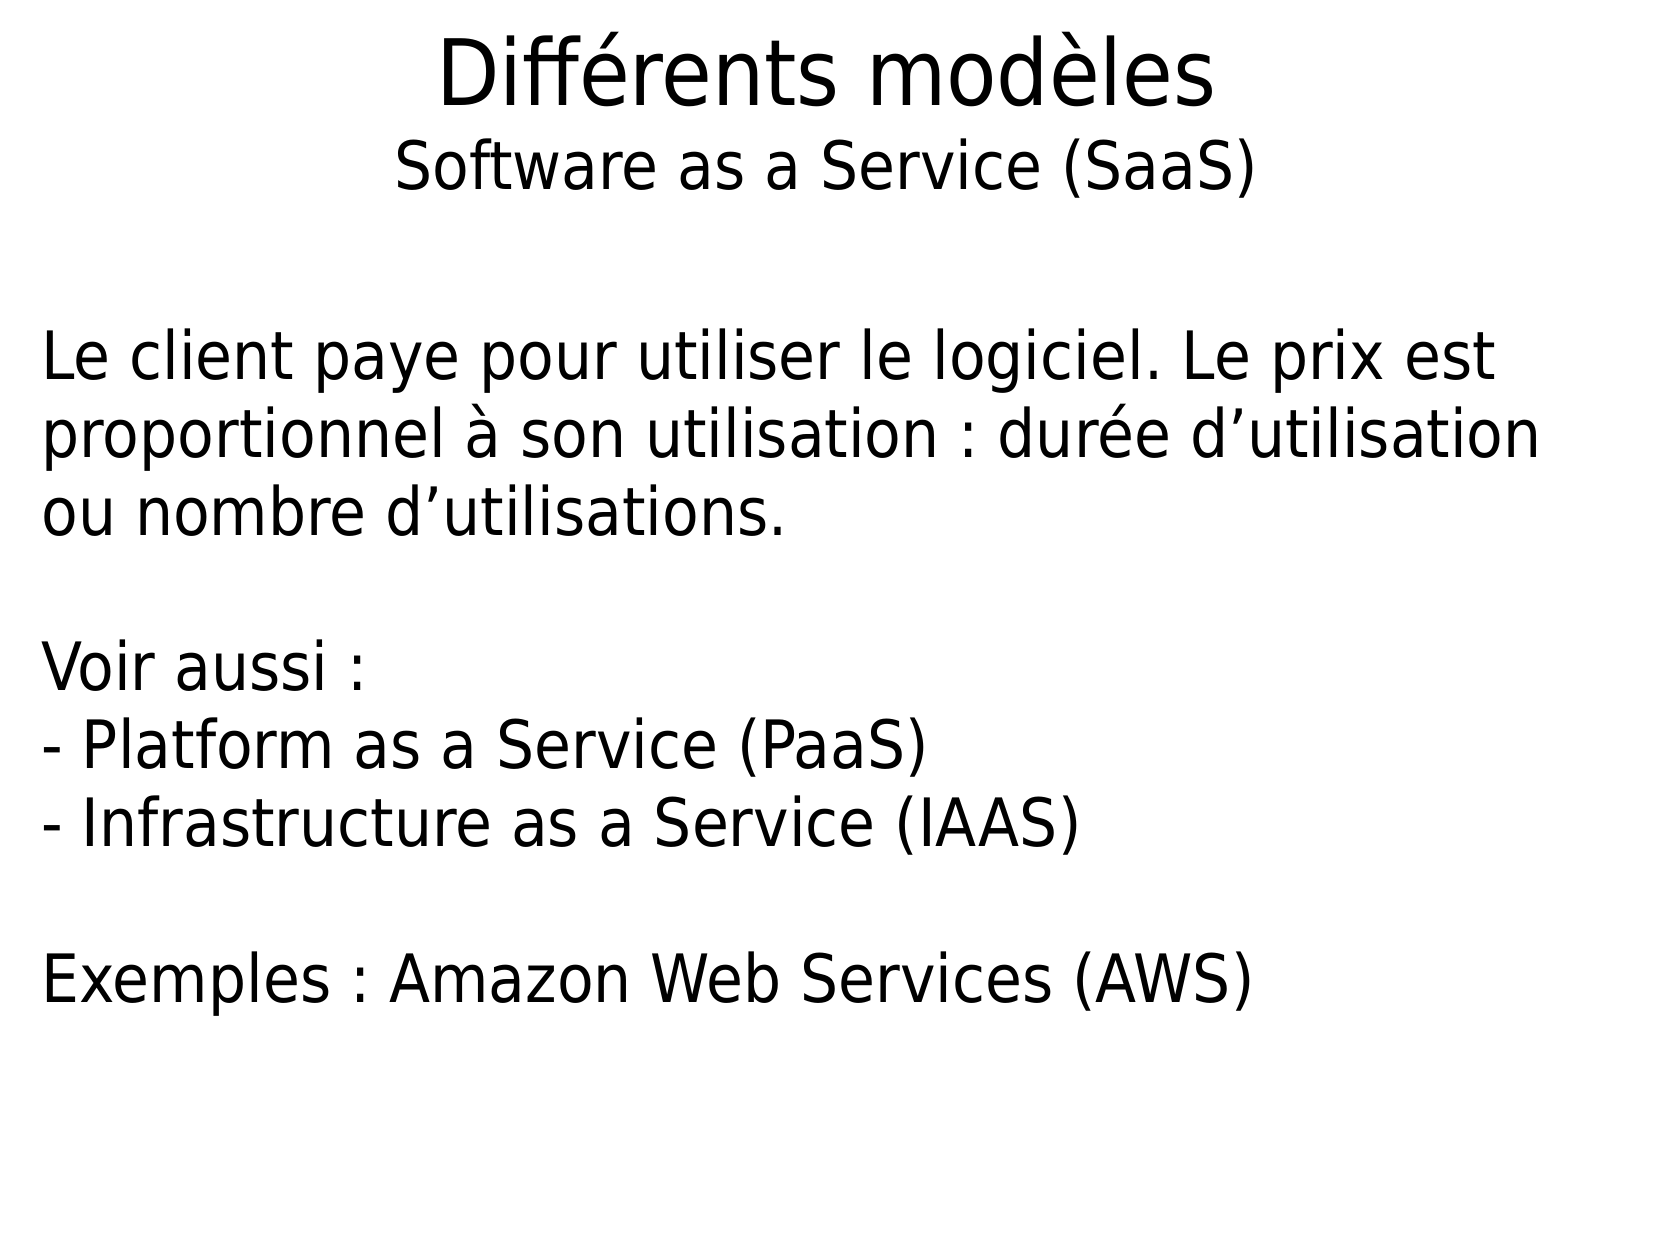

# Différents modèles Software as a Service (SaaS)
Le client paye pour utiliser le logiciel. Le prix est proportionnel à son utilisation : durée d’utilisation ou nombre d’utilisations.
Voir aussi :
- Platform as a Service (PaaS)
- Infrastructure as a Service (IAAS)
Exemples : Amazon Web Services (AWS)